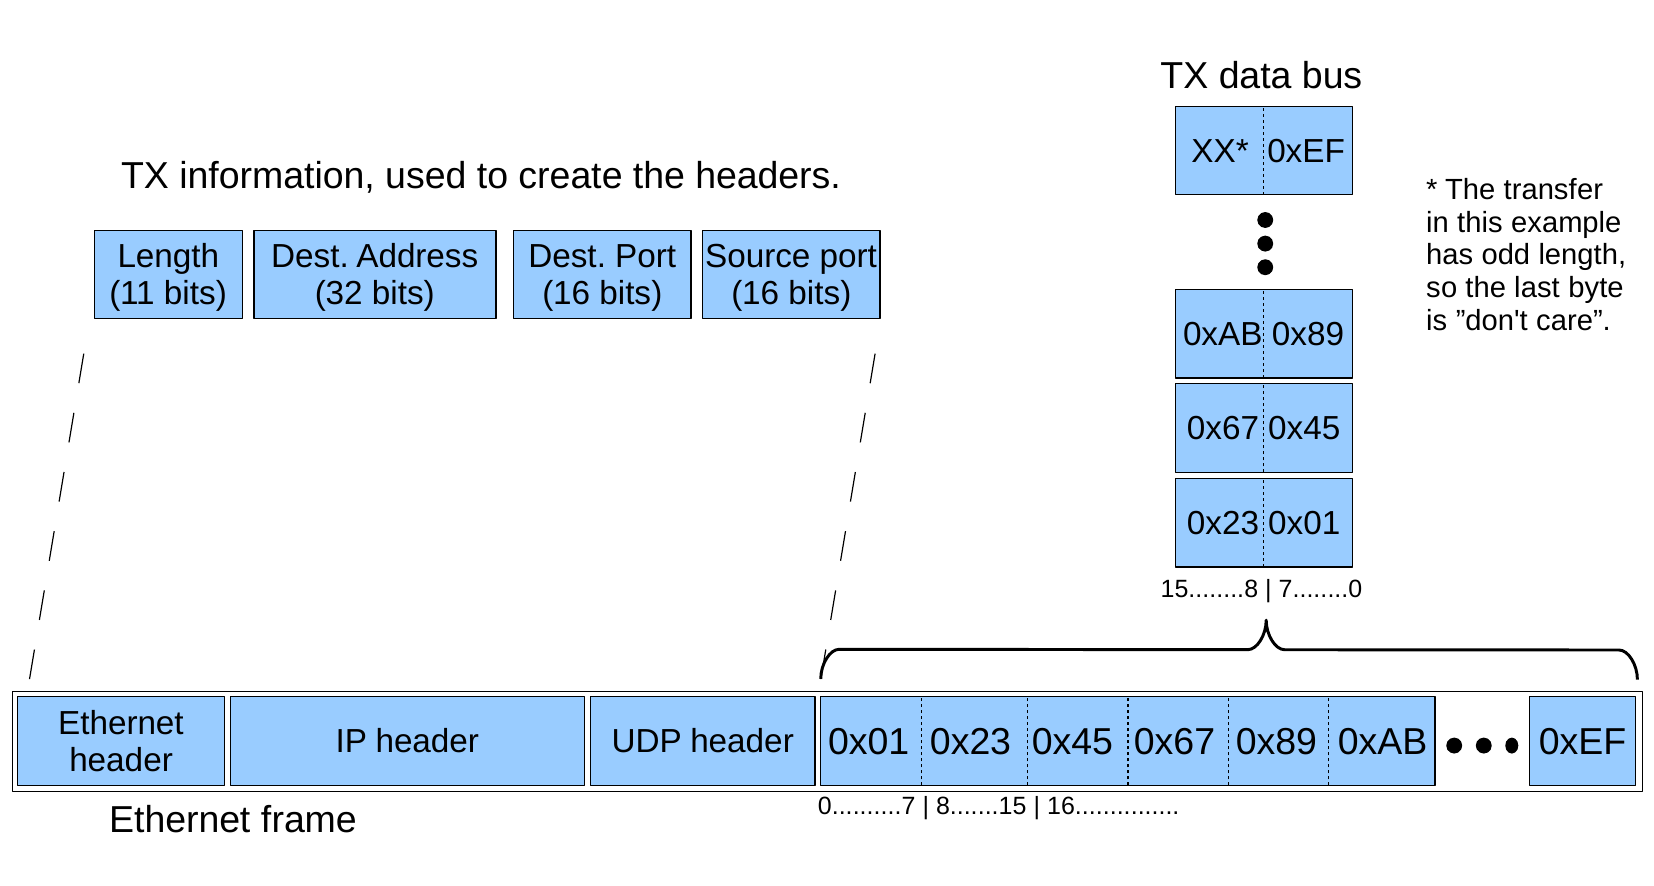

TX data bus
 XX* 0xEF
TX information, used to create the headers.
* The transfer in this example has odd length, so the last byte is ”don't care”.
Length
(11 bits)
Dest. Address
(32 bits)
Dest. Port
(16 bits)
Source port
(16 bits)
0xAB 0x89
0x67 0x45
0x23 0x01
15........8 | 7........0
Ethernet
header
IP header
UDP header
0x01 0x23 0x45 0x67 0x89 0xAB
0xEF
0..........7 | 8.......15 | 16...............
Ethernet frame